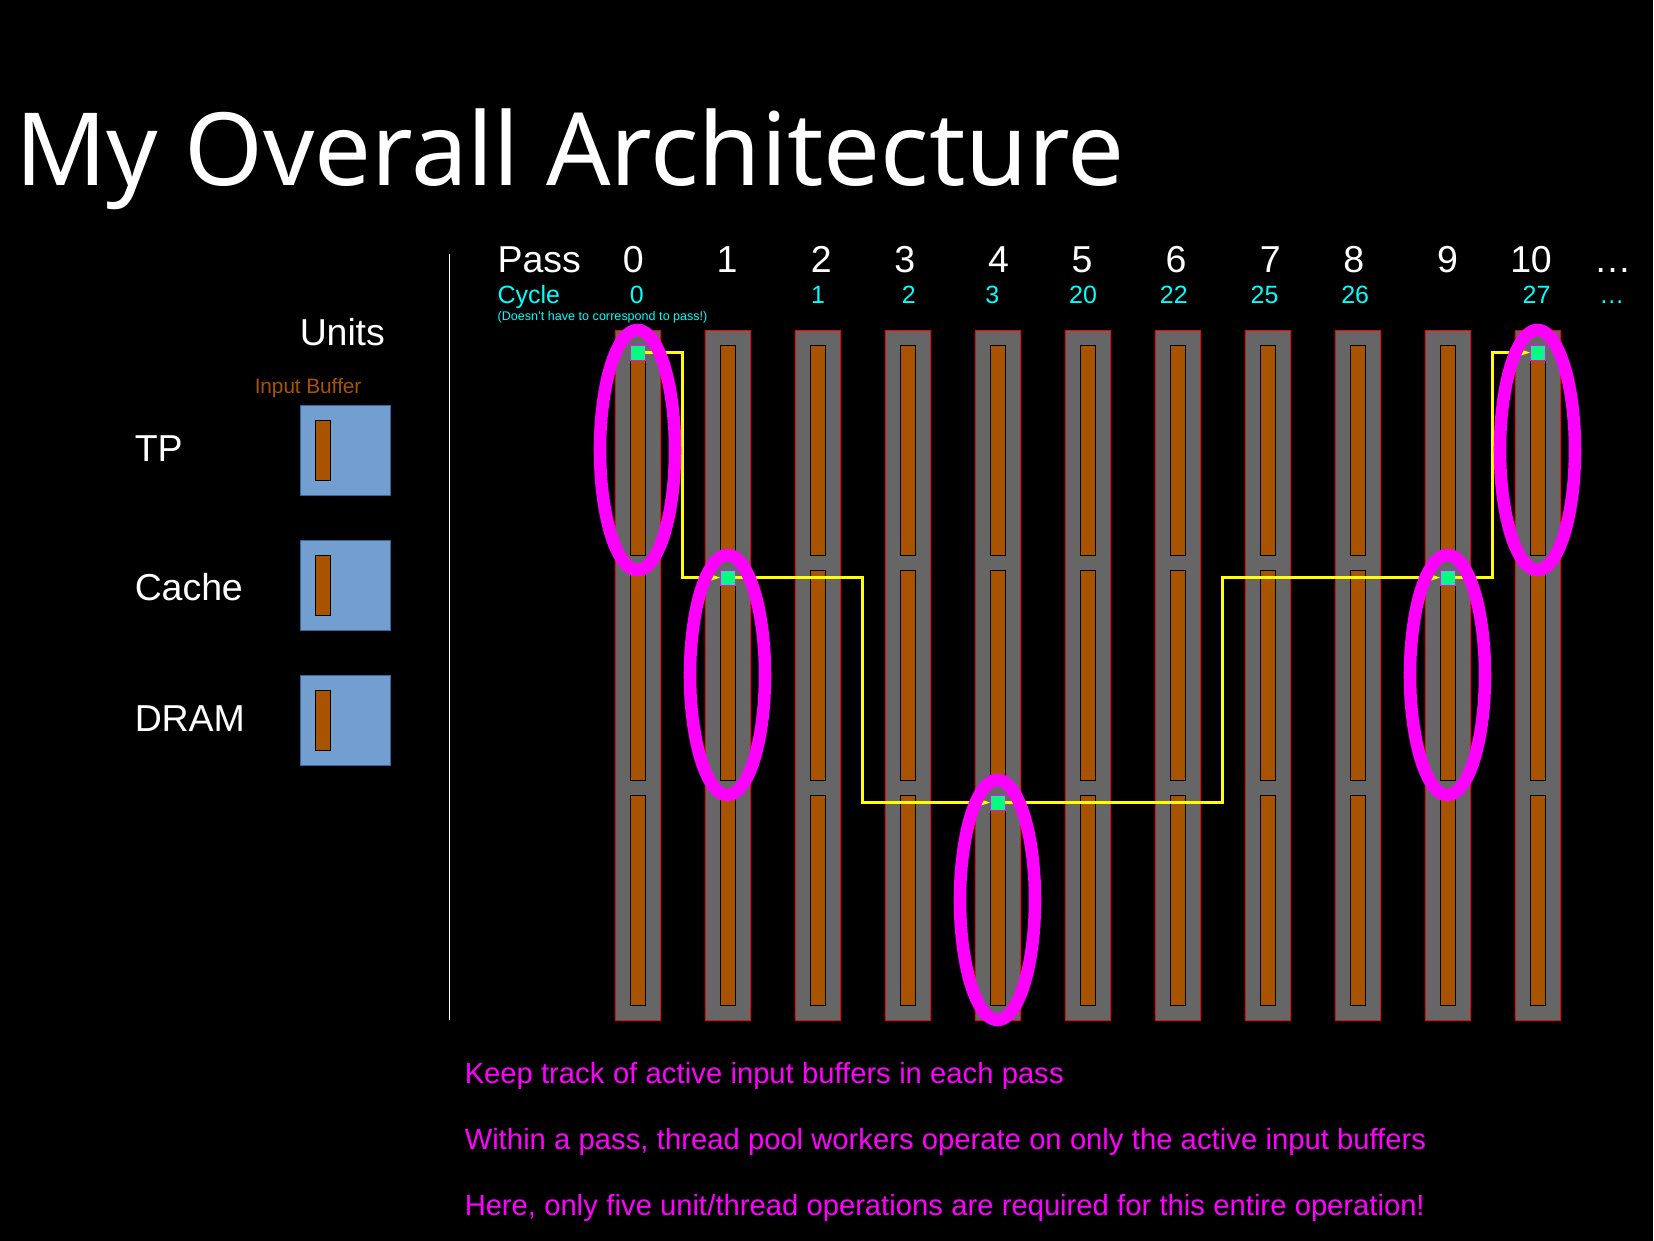

# My Overall Architecture
Pass 0 1 2 3 4 5 6 7 8 9 10 …
Cycle 0 1 2 3 20 22 25 26 27 …
(Doesn’t have to correspond to pass!)
Units
Input Buffer
TP
Cache
DRAM
Keep track of active input buffers in each pass
Within a pass, thread pool workers operate on only the active input buffers
Here, only five unit/thread operations are required for this entire operation!